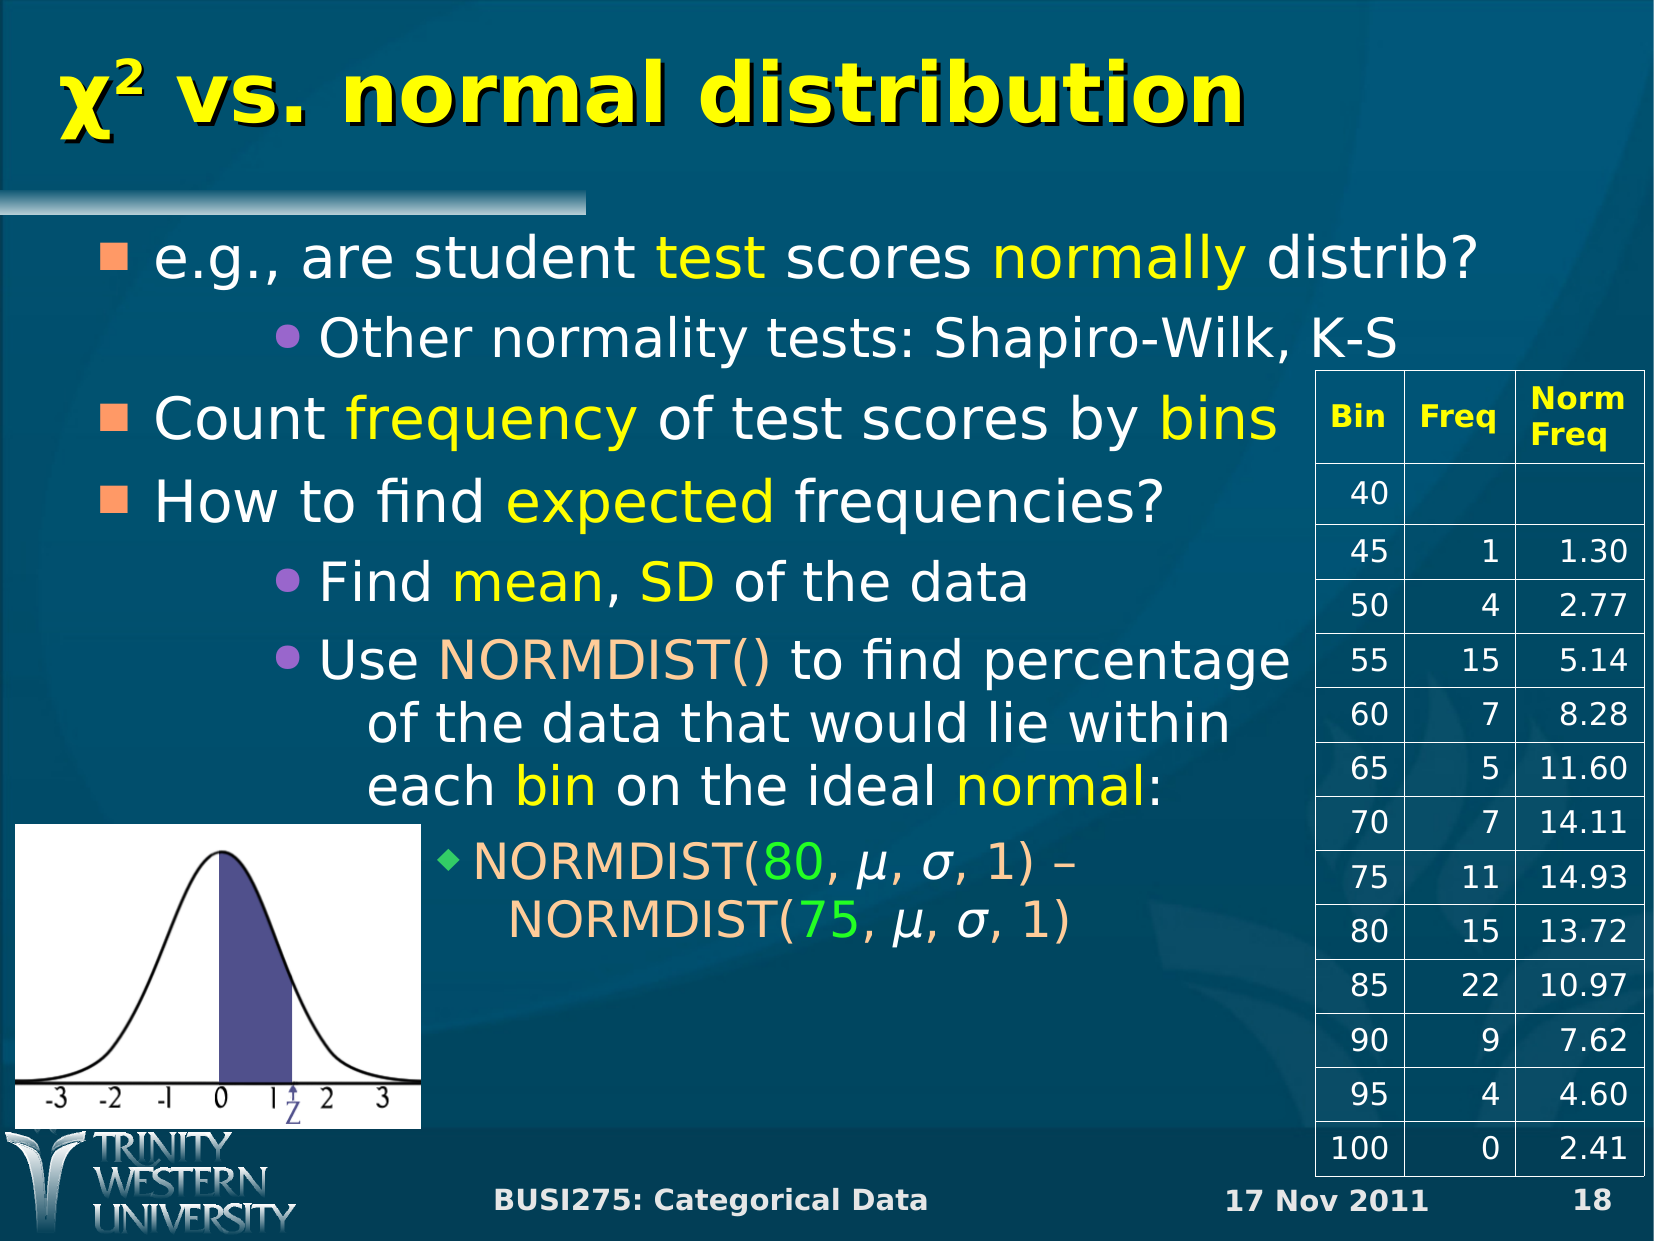

# χ2 vs. normal distribution
e.g., are student test scores normally distrib?
Other normality tests: Shapiro-Wilk, K-S
Count frequency of test scores by bins
How to find expected frequencies?
Find mean, SD of the data
Use NORMDIST() to find percentage
of the data that would lie within
each bin on the ideal normal:
NORMDIST(80, μ, σ, 1) –
NORMDIST(75, μ, σ, 1)
| Bin | Freq | Norm Freq |
| --- | --- | --- |
| 40 | | |
| 45 | 1 | 1.30 |
| 50 | 4 | 2.77 |
| 55 | 15 | 5.14 |
| 60 | 7 | 8.28 |
| 65 | 5 | 11.60 |
| 70 | 7 | 14.11 |
| 75 | 11 | 14.93 |
| 80 | 15 | 13.72 |
| 85 | 22 | 10.97 |
| 90 | 9 | 7.62 |
| 95 | 4 | 4.60 |
| 100 | 0 | 2.41 |
BUSI275: Categorical Data
17 Nov 2011
18